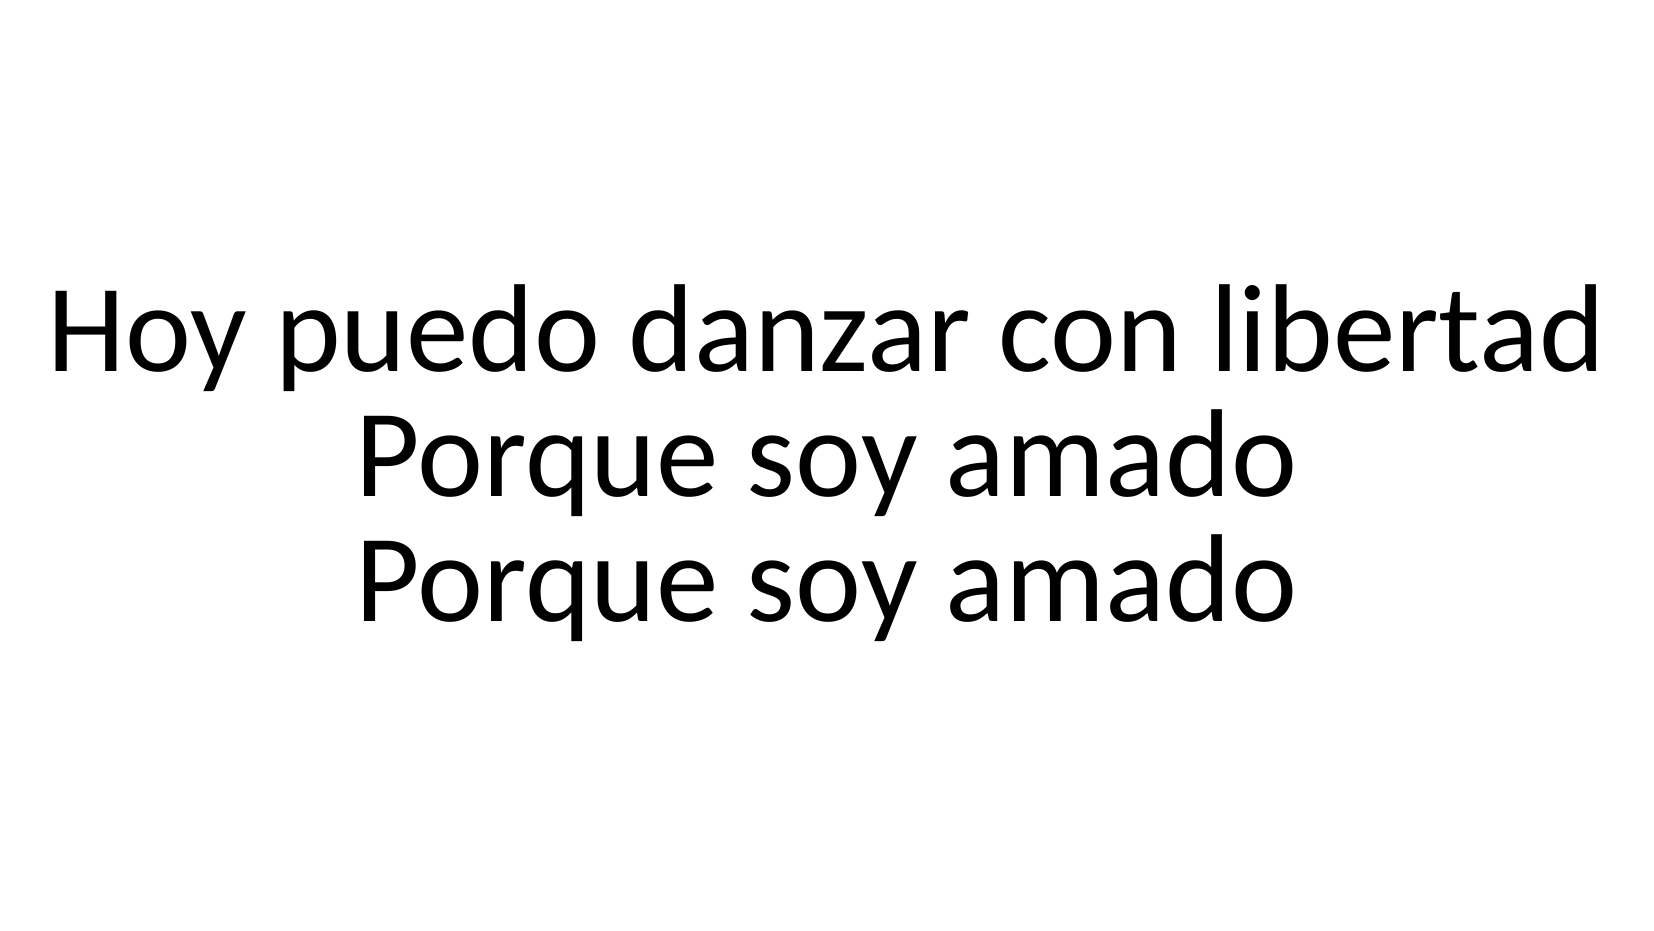

# Hoy puedo danzar con libertad Porque soy amado Porque soy amado